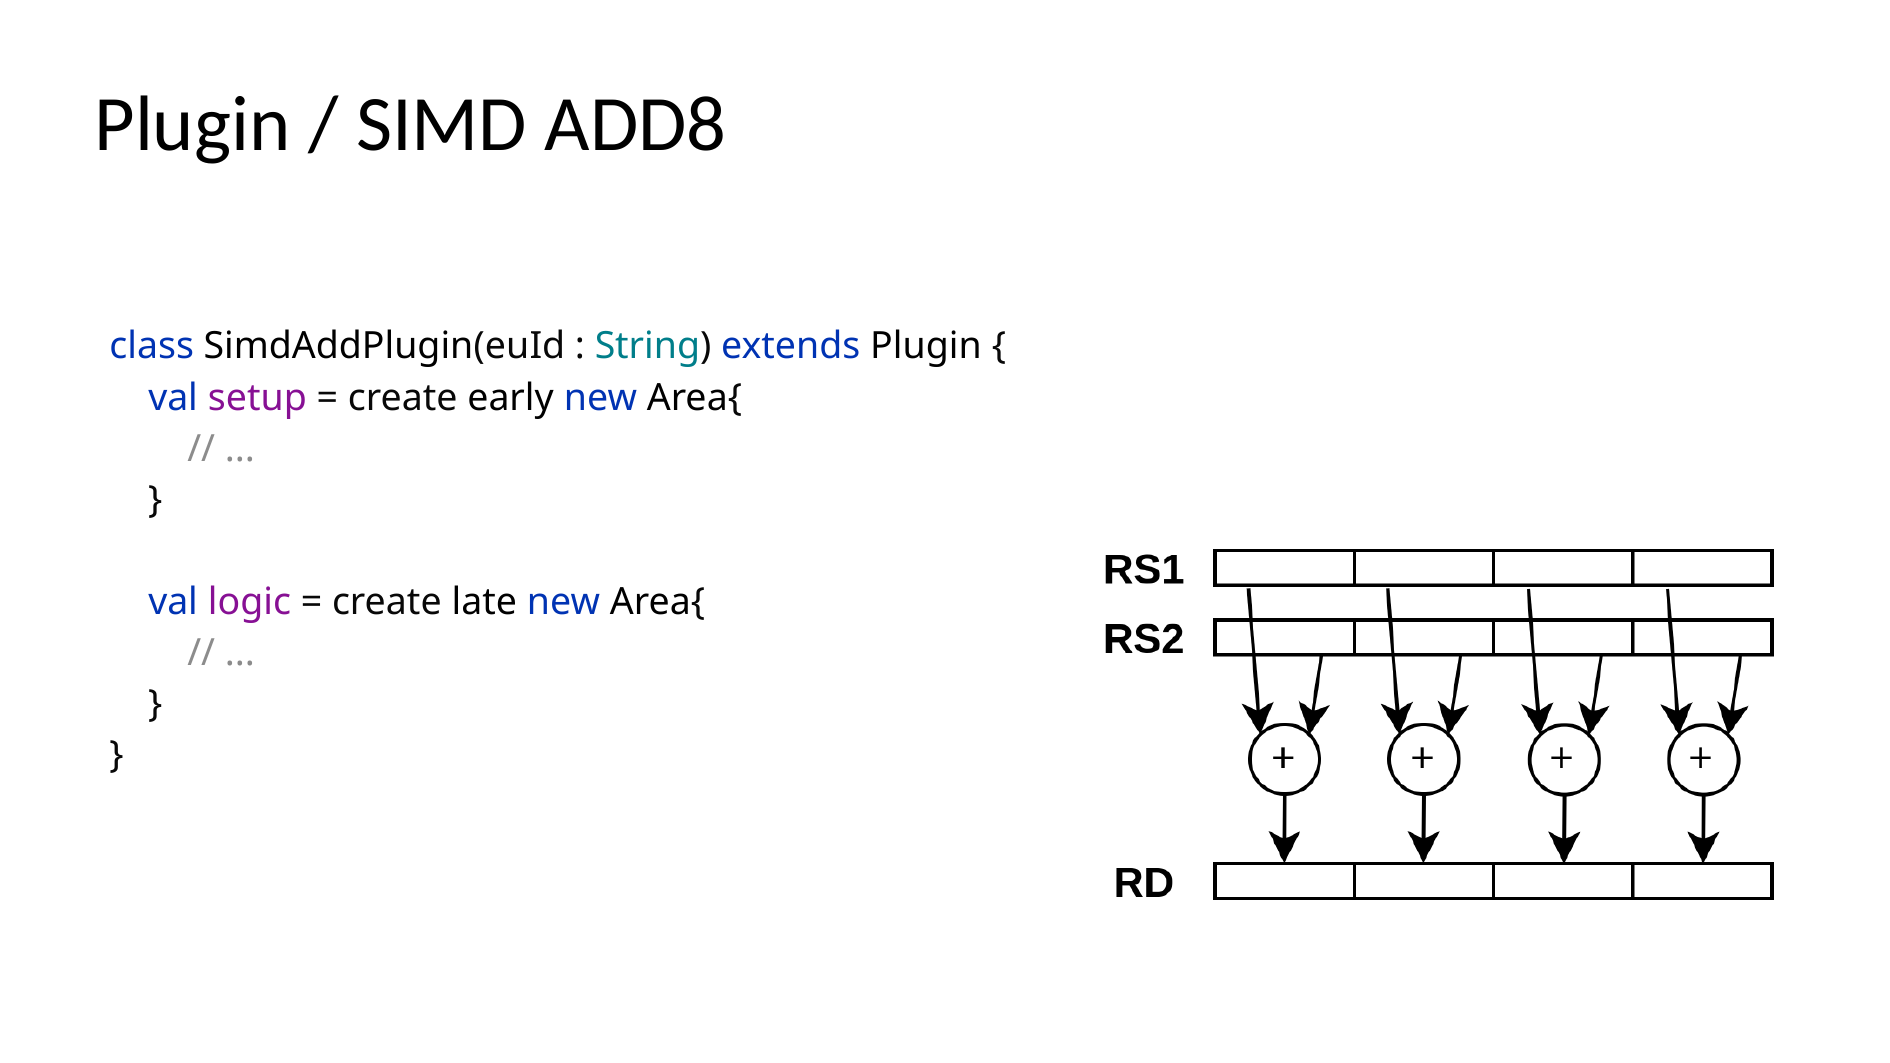

# Plugin / SIMD ADD8
class SimdAddPlugin(euId : String) extends Plugin {
 val setup = create early new Area{
 // ...
 }
 val logic = create late new Area{
 // ...
 }
}